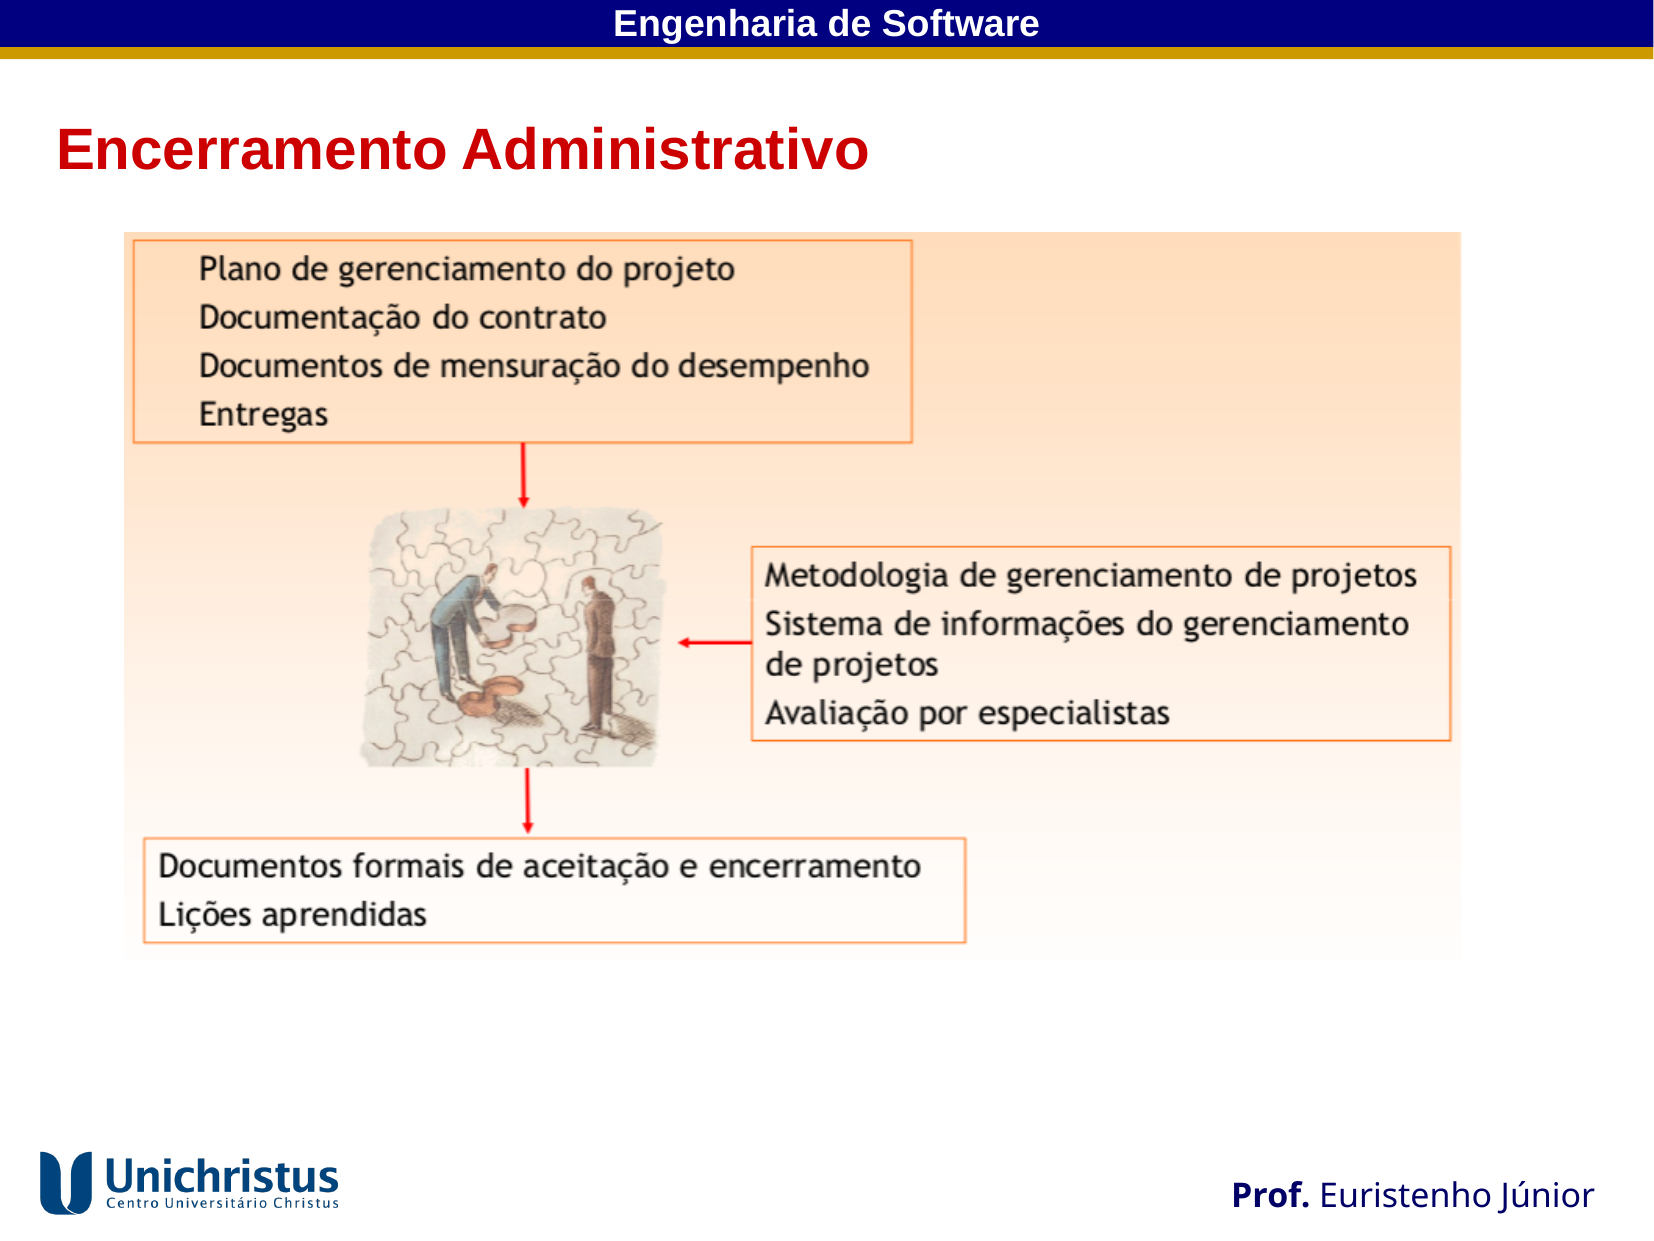

Engenharia de Software
Encerramento Administrativo
Prof. Euristenho Júnior